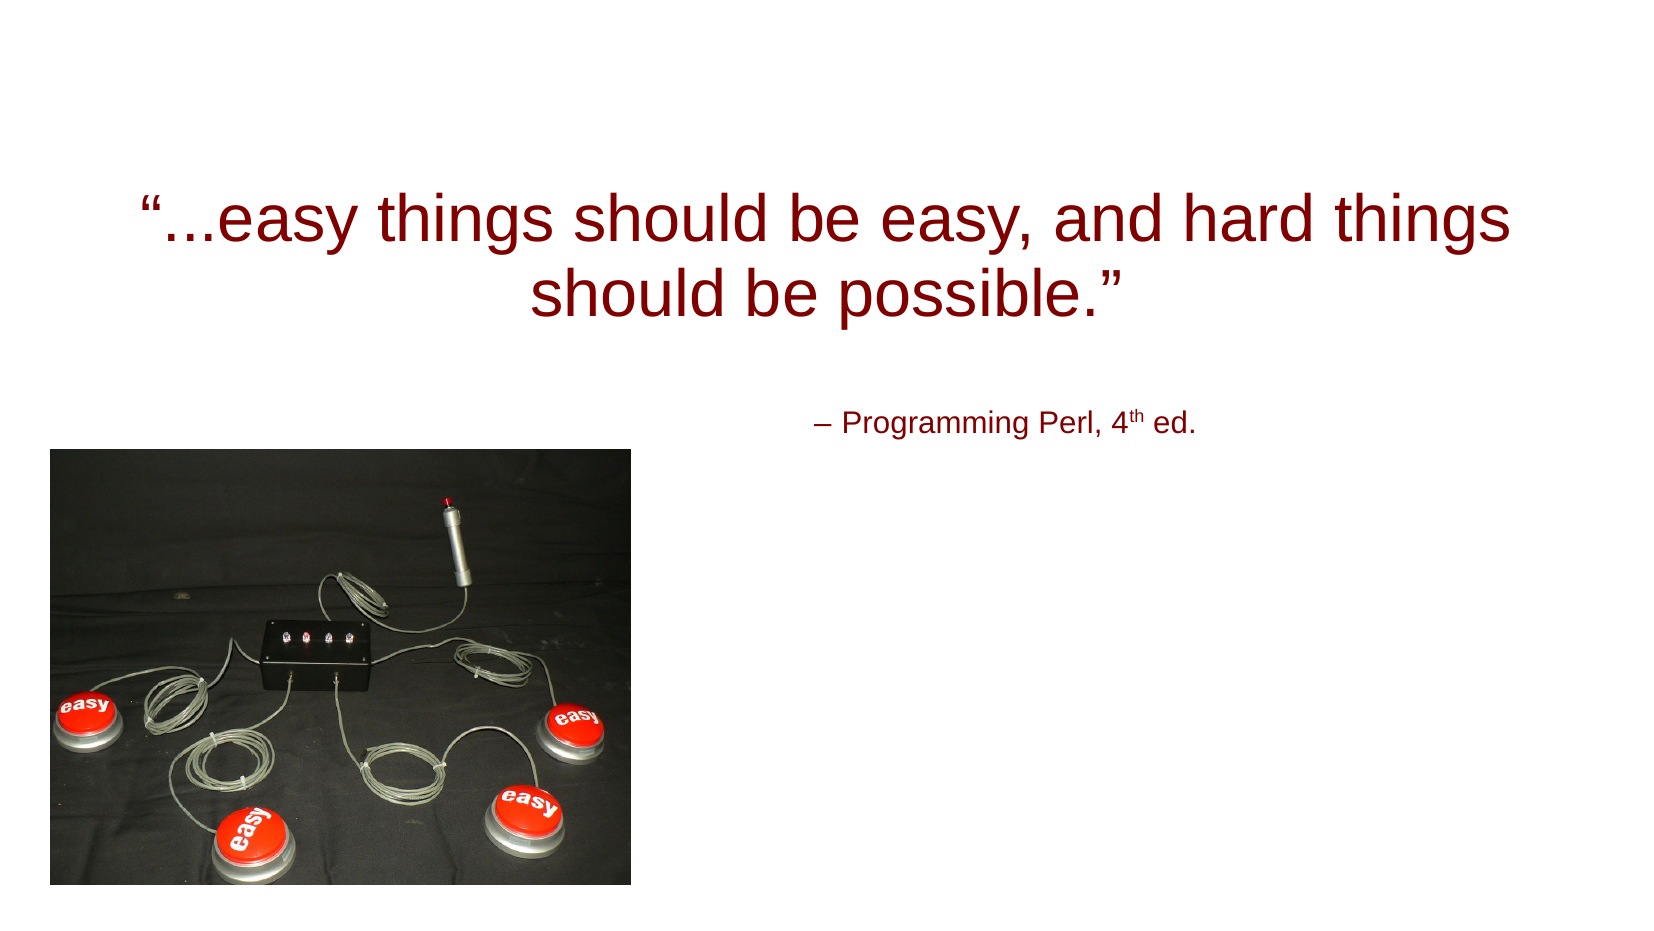

# “...easy things should be easy, and hard things should be possible.”
 – Programming Perl, 4th ed.